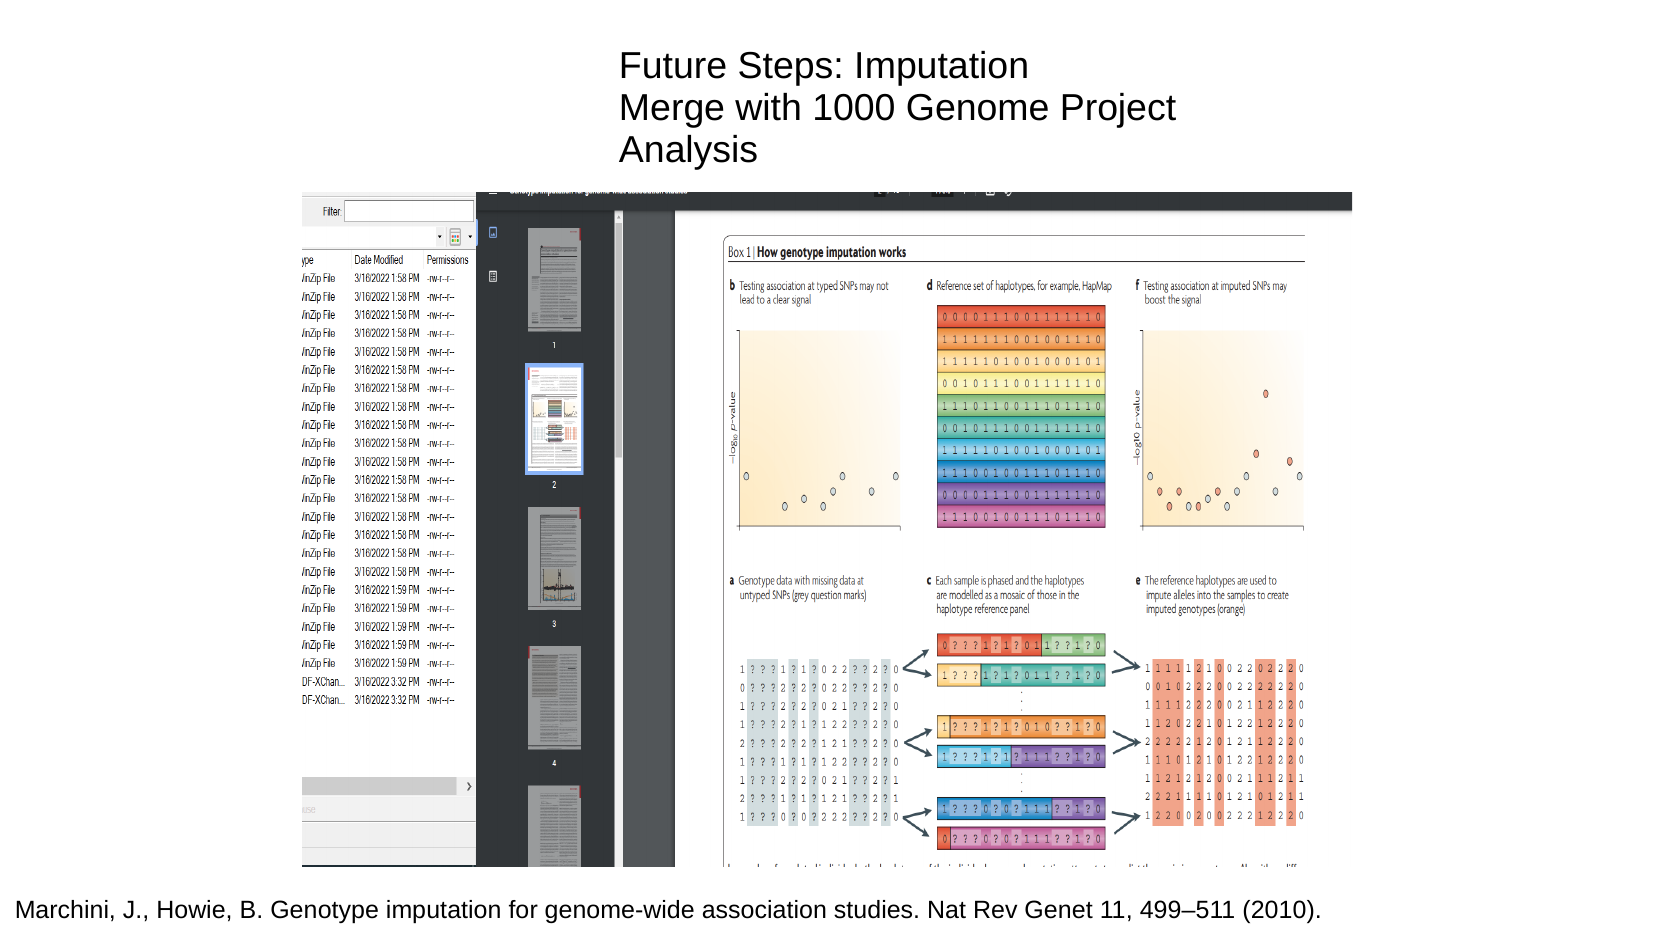

Future Steps: Imputation
Merge with 1000 Genome Project
Analysis
Marchini, J., Howie, B. Genotype imputation for genome-wide association studies. Nat Rev Genet 11, 499–511 (2010).